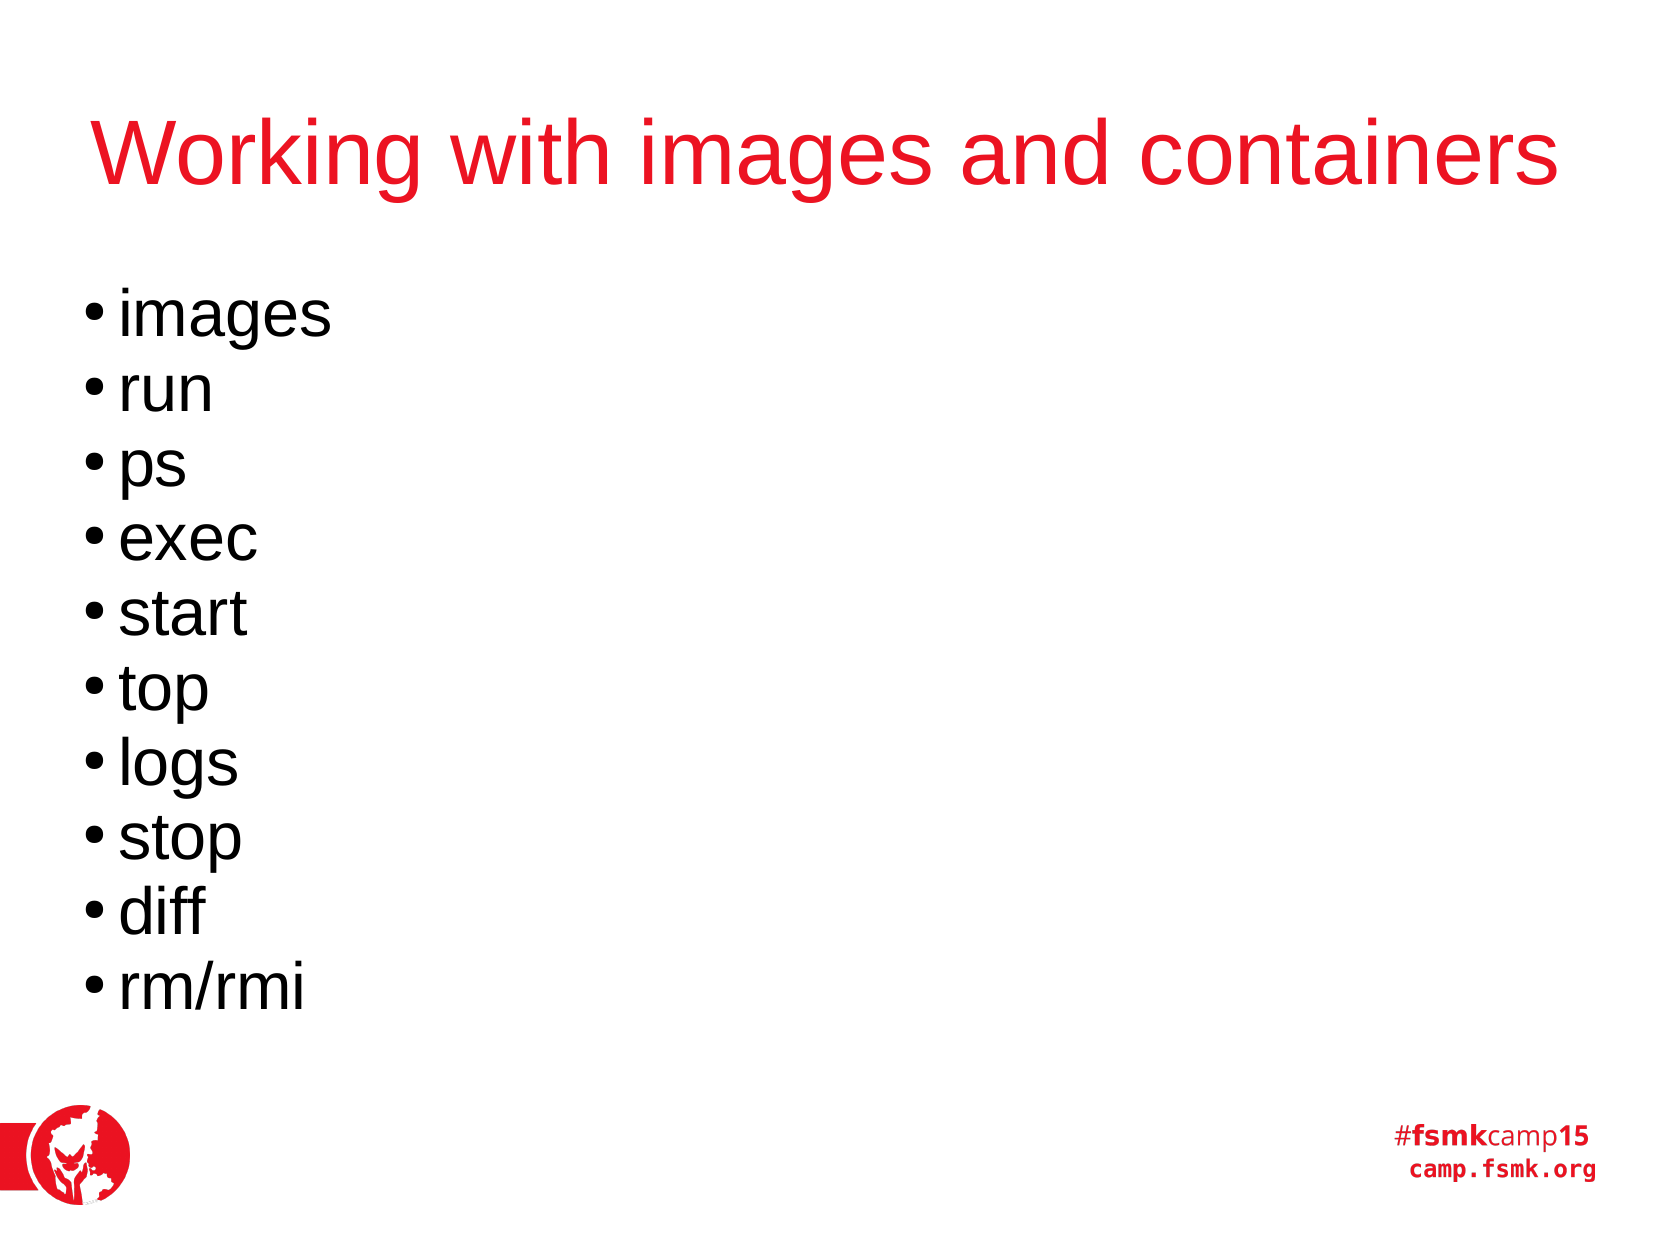

# Working with images and containers
images
run
ps
exec
start
top
logs
stop
diff
rm/rmi